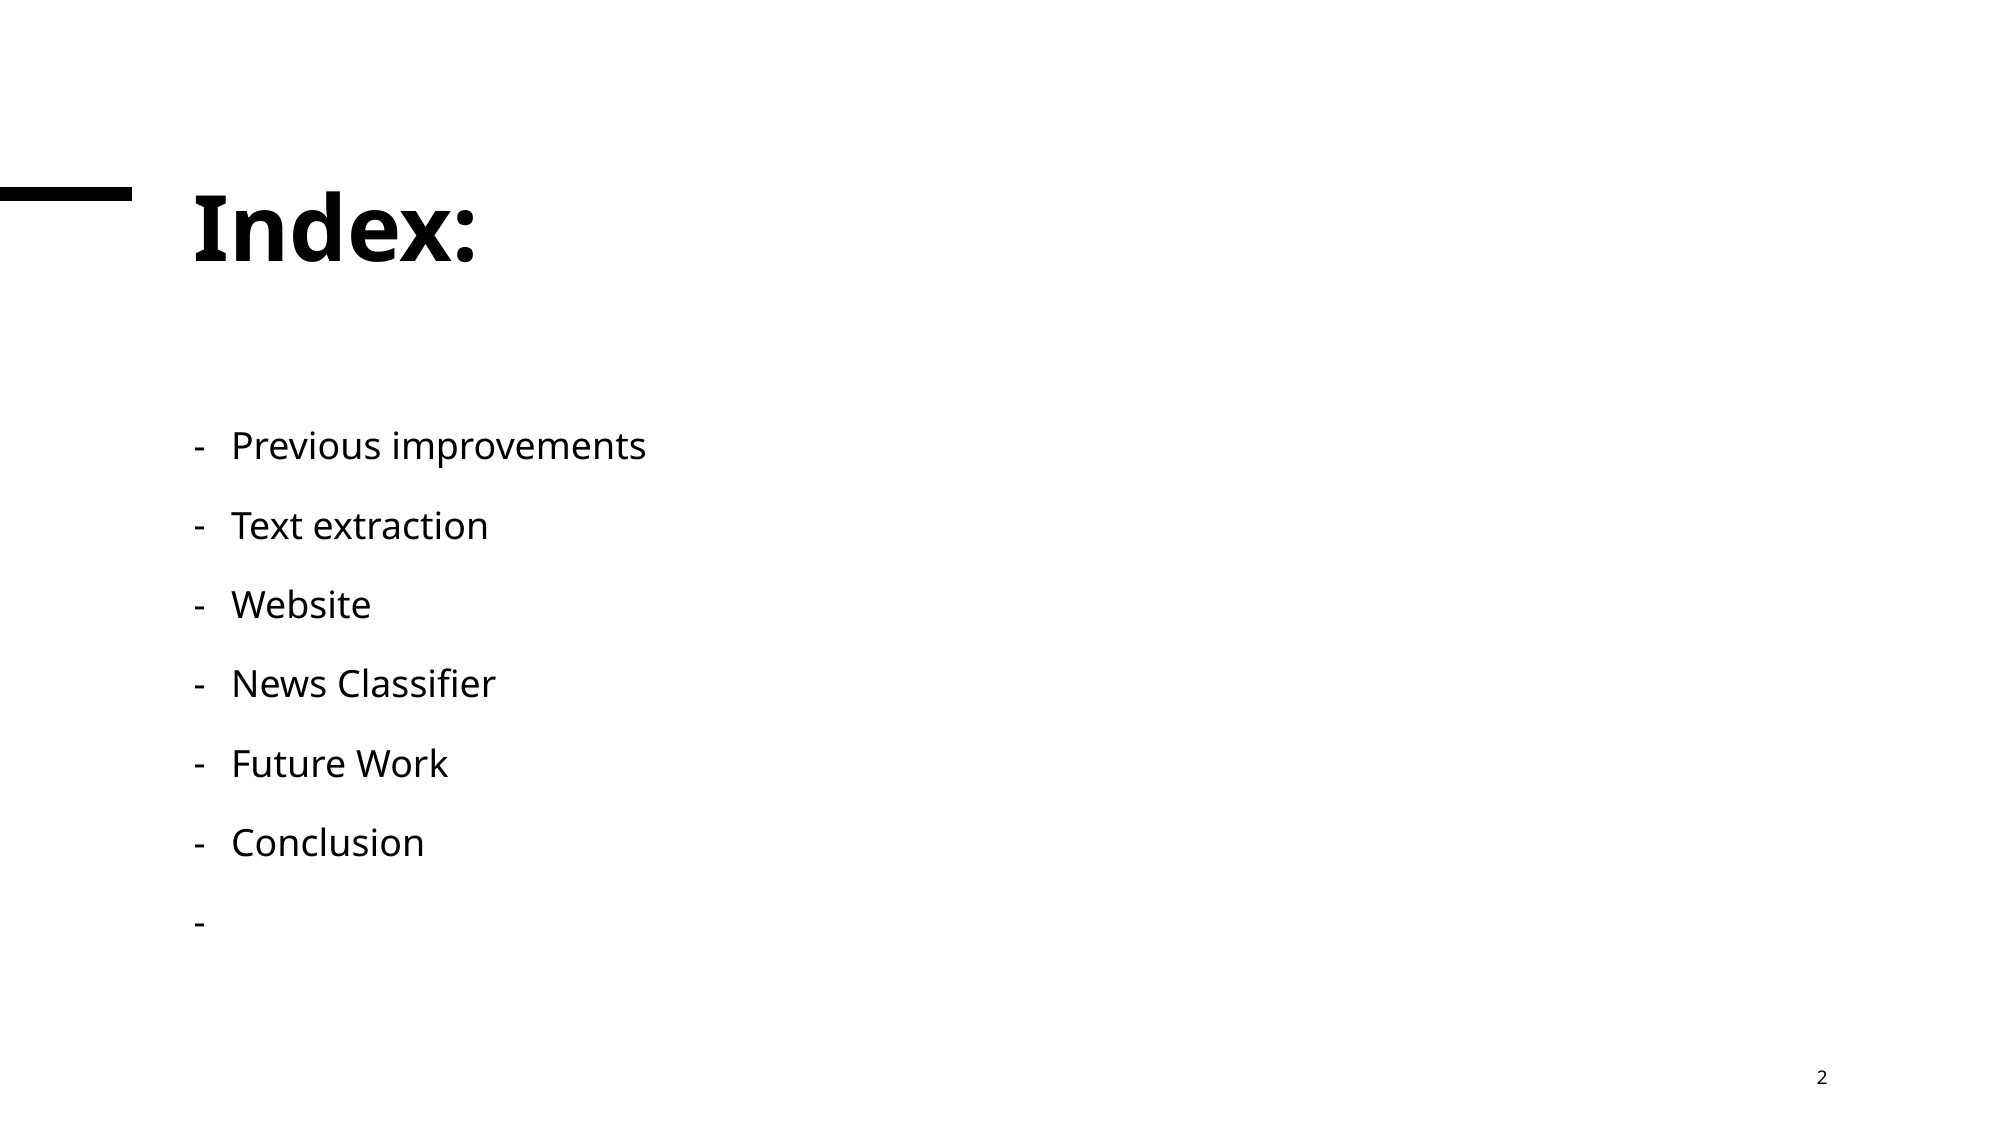

# Index:
Previous improvements
Text extraction
Website
News Classifier
Future Work
Conclusion
2